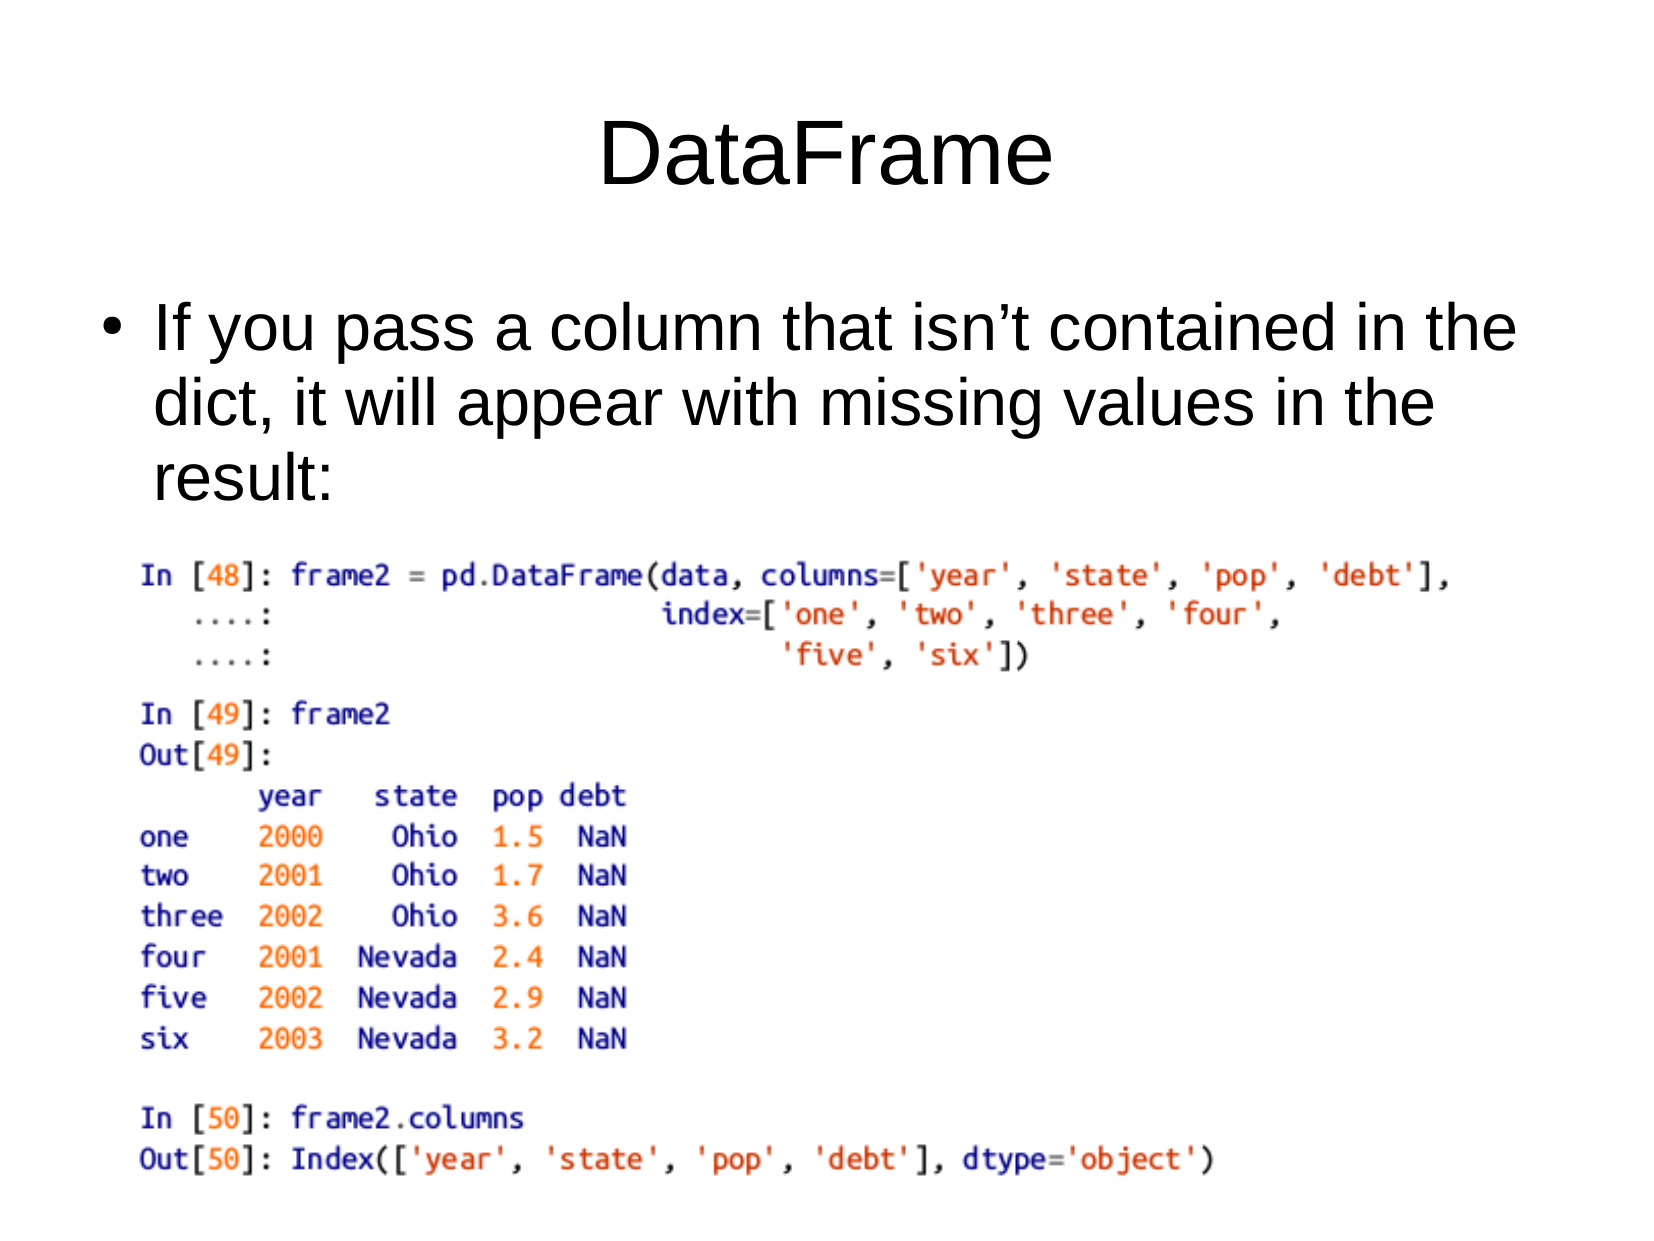

# DataFrame
If you pass a column that isn’t contained in the dict, it will appear with missing values in the result: